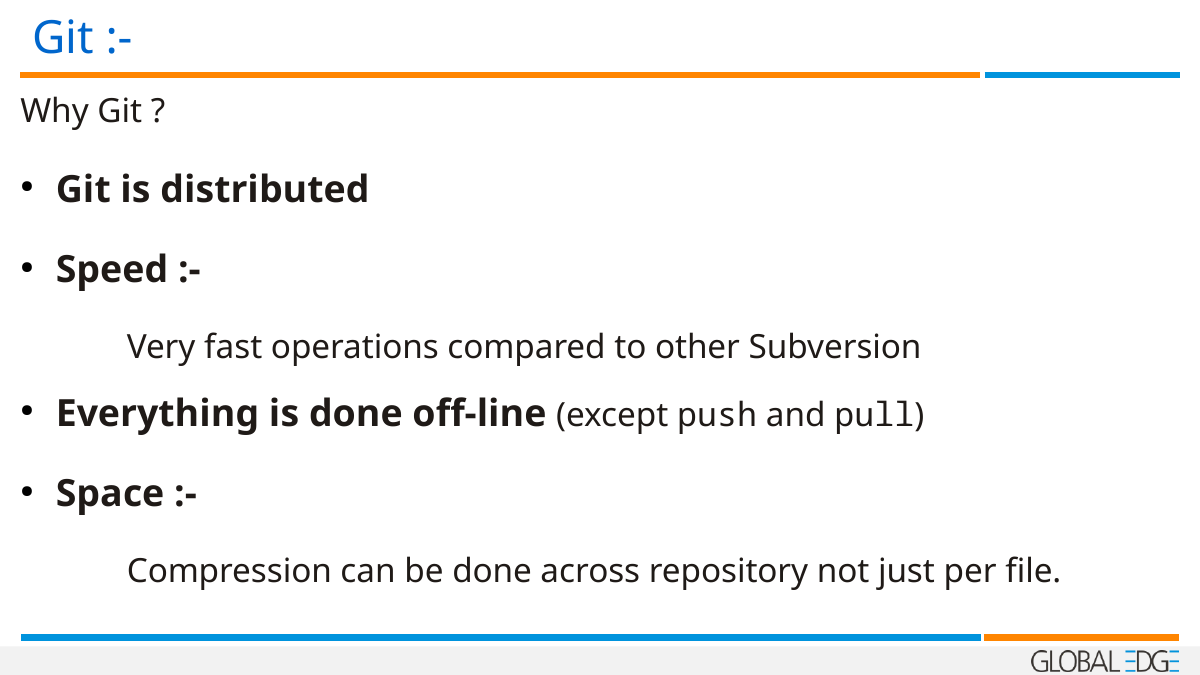

# Git :-
Why Git ?
Git is distributed
Speed :-
Very fast operations compared to other Subversion
Everything is done off-line (except push and pull)
Space :-
Compression can be done across repository not just per file.